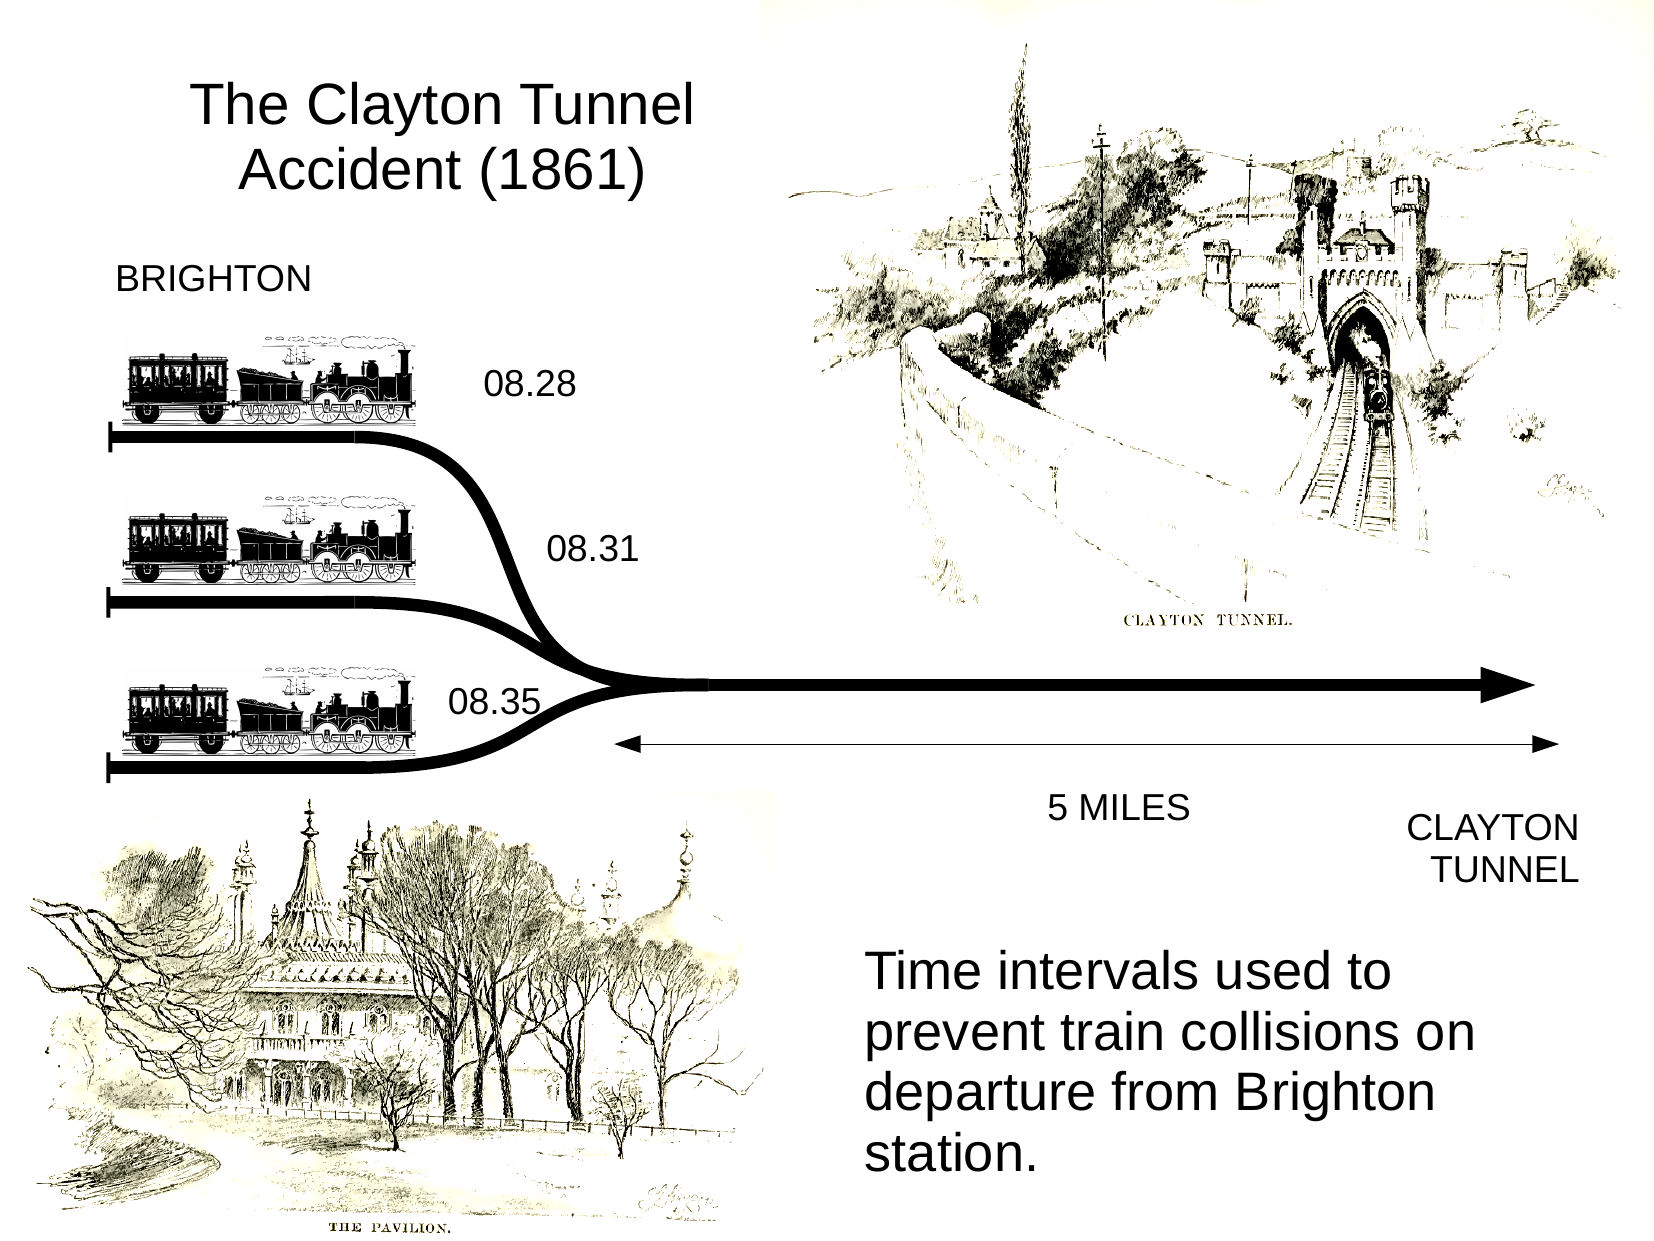

# The Clayton Tunnel Accident (1861)
BRIGHTON
5 MILES
CLAYTON TUNNEL
08.28
08.31
08.35
Time intervals used to prevent train collisions on departure from Brighton station.